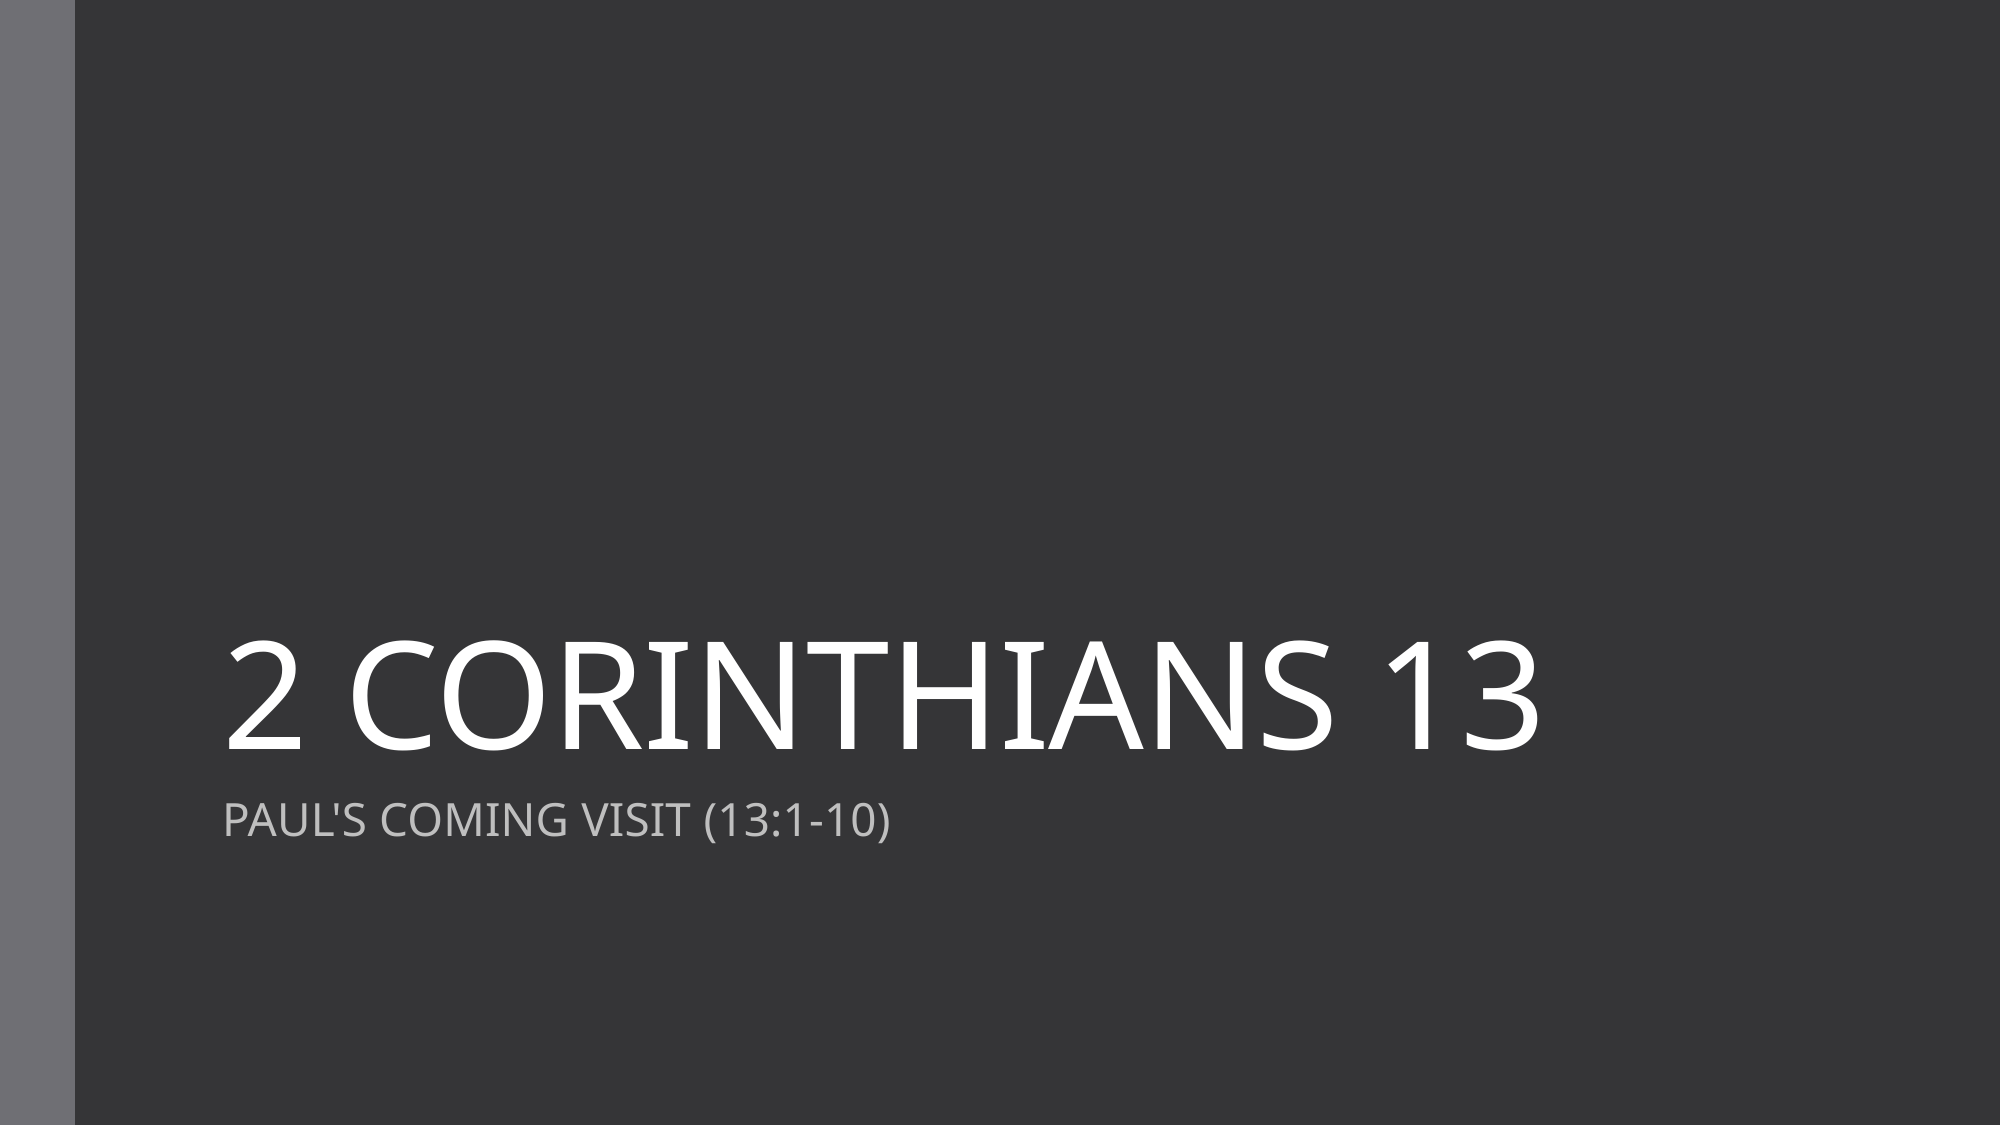

# 2 CORINTHIANS 13
PAUL'S COMING VISIT (13:1-10)